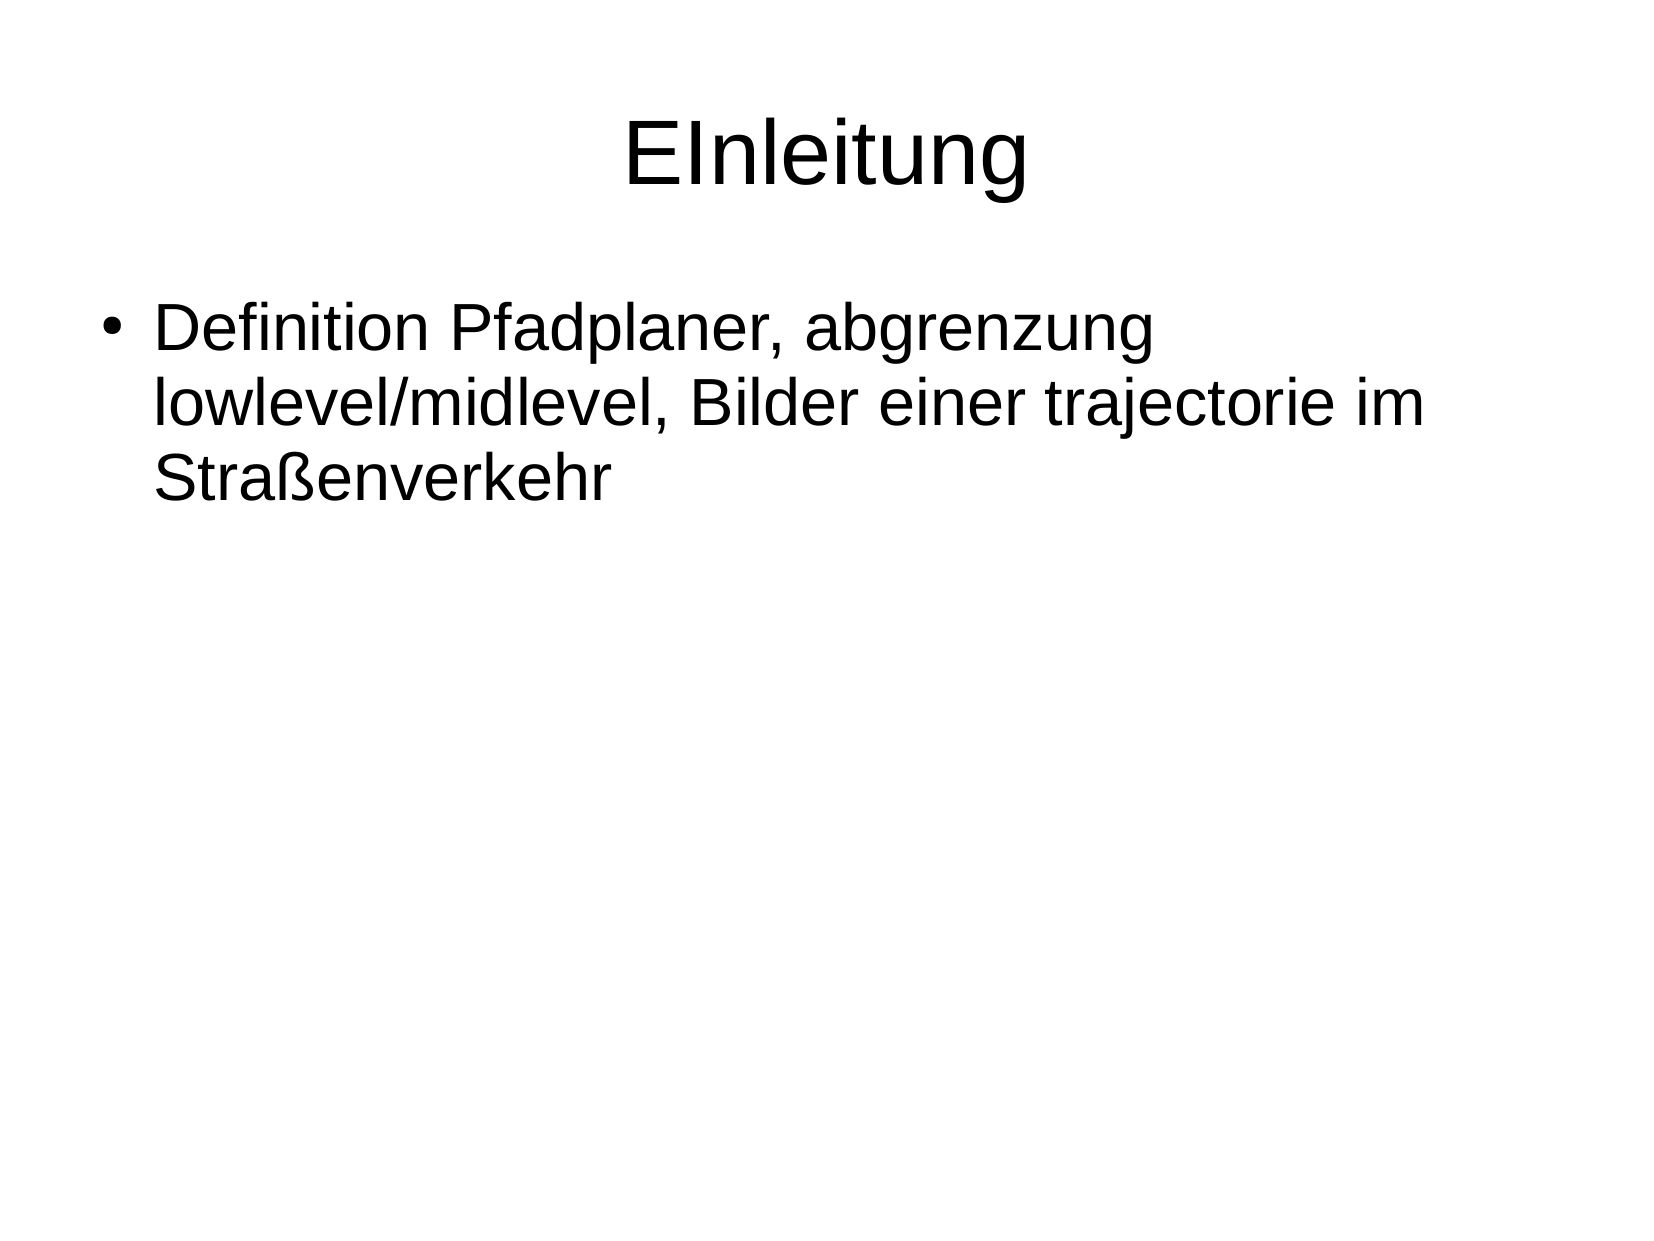

# EInleitung
Definition Pfadplaner, abgrenzung lowlevel/midlevel, Bilder einer trajectorie im Straßenverkehr